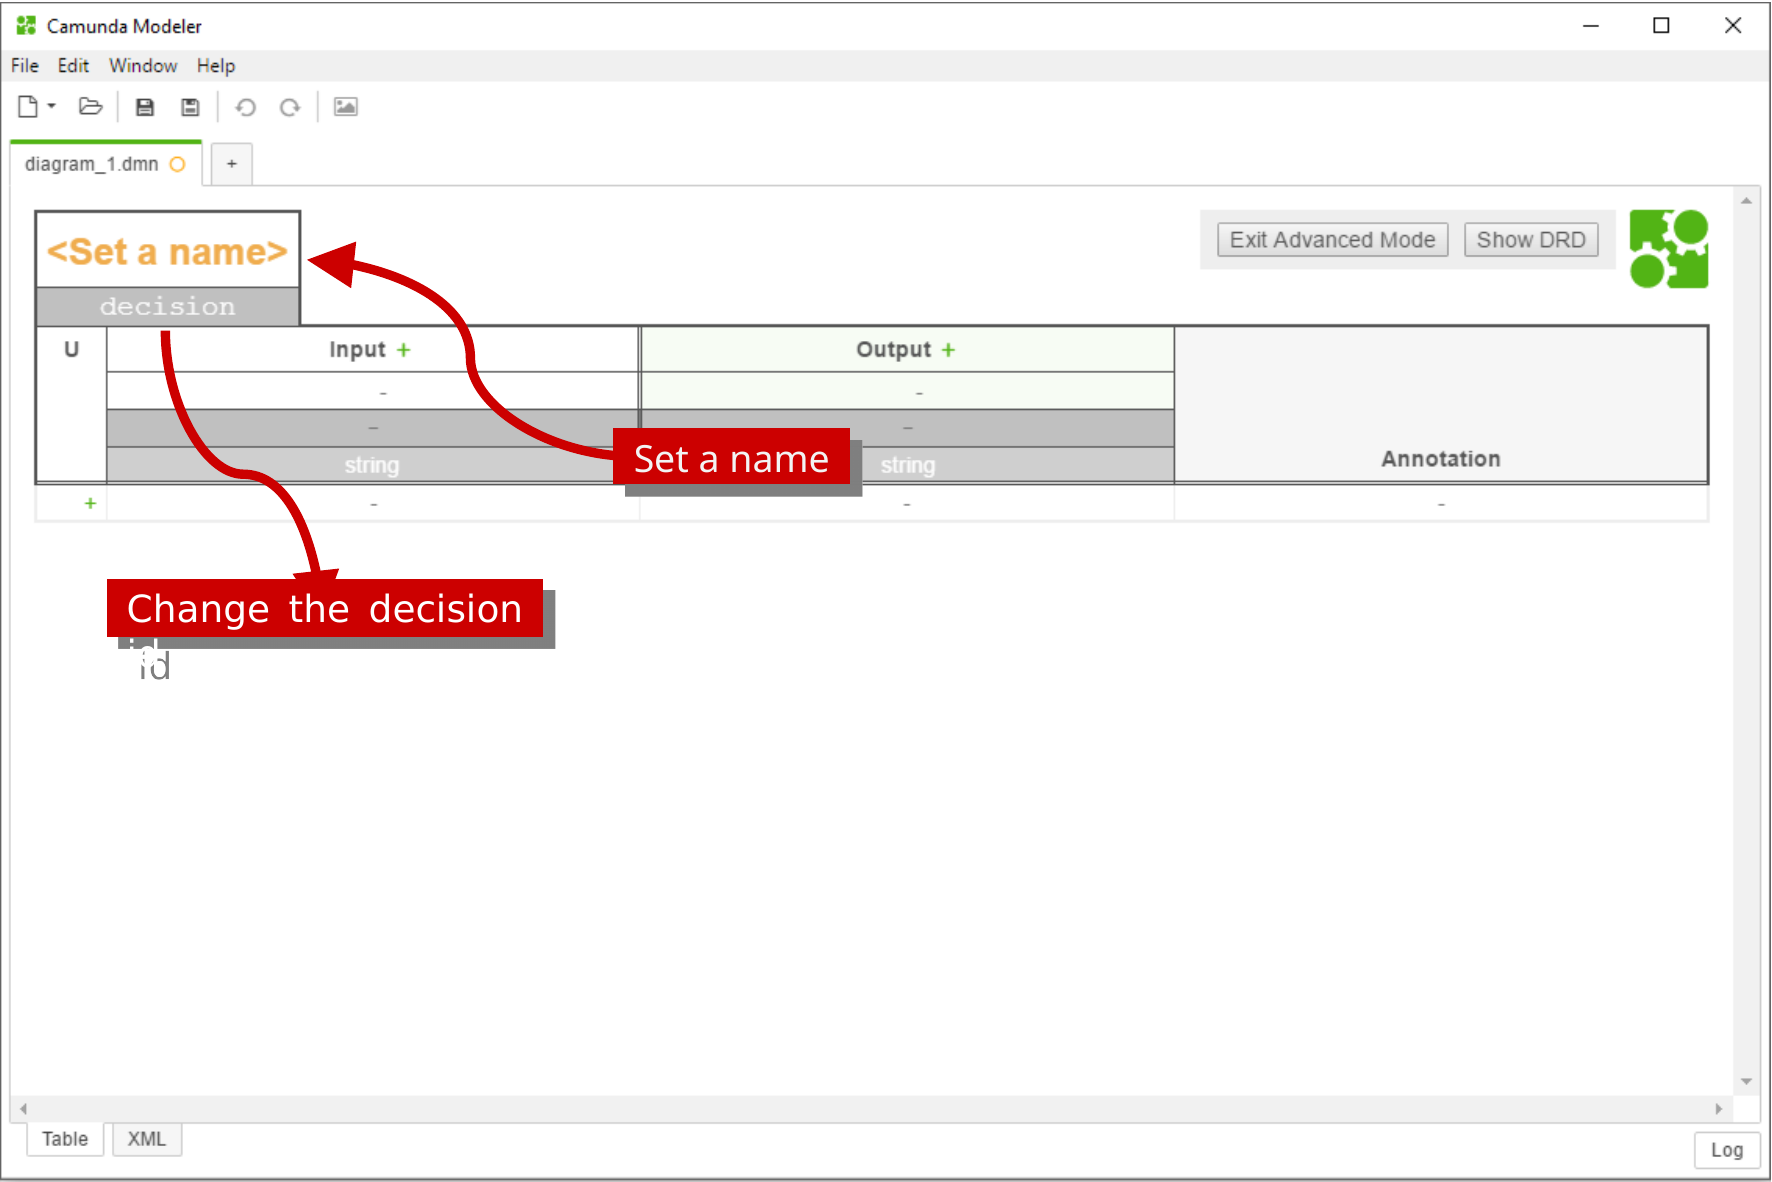

Set a name
Change the decision id